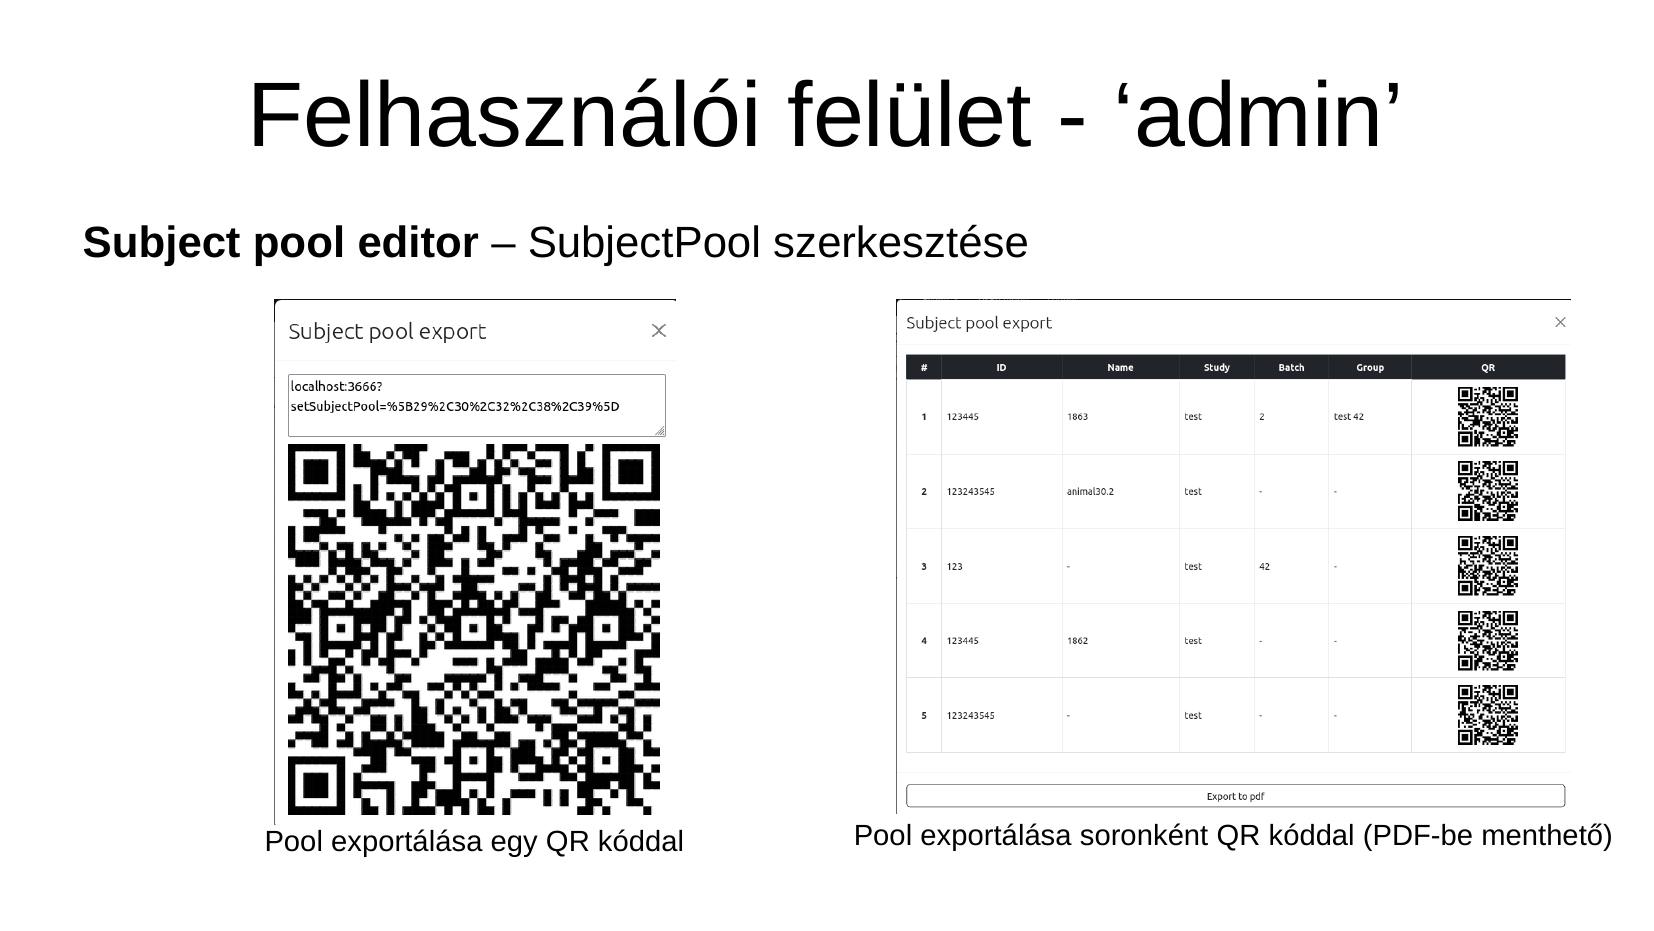

# Felhasználói felület - ‘admin’
Subject pool editor – SubjectPool szerkesztése
Pool exportálása egy QR kóddal
Pool exportálása soronként QR kóddal (PDF-be menthető)